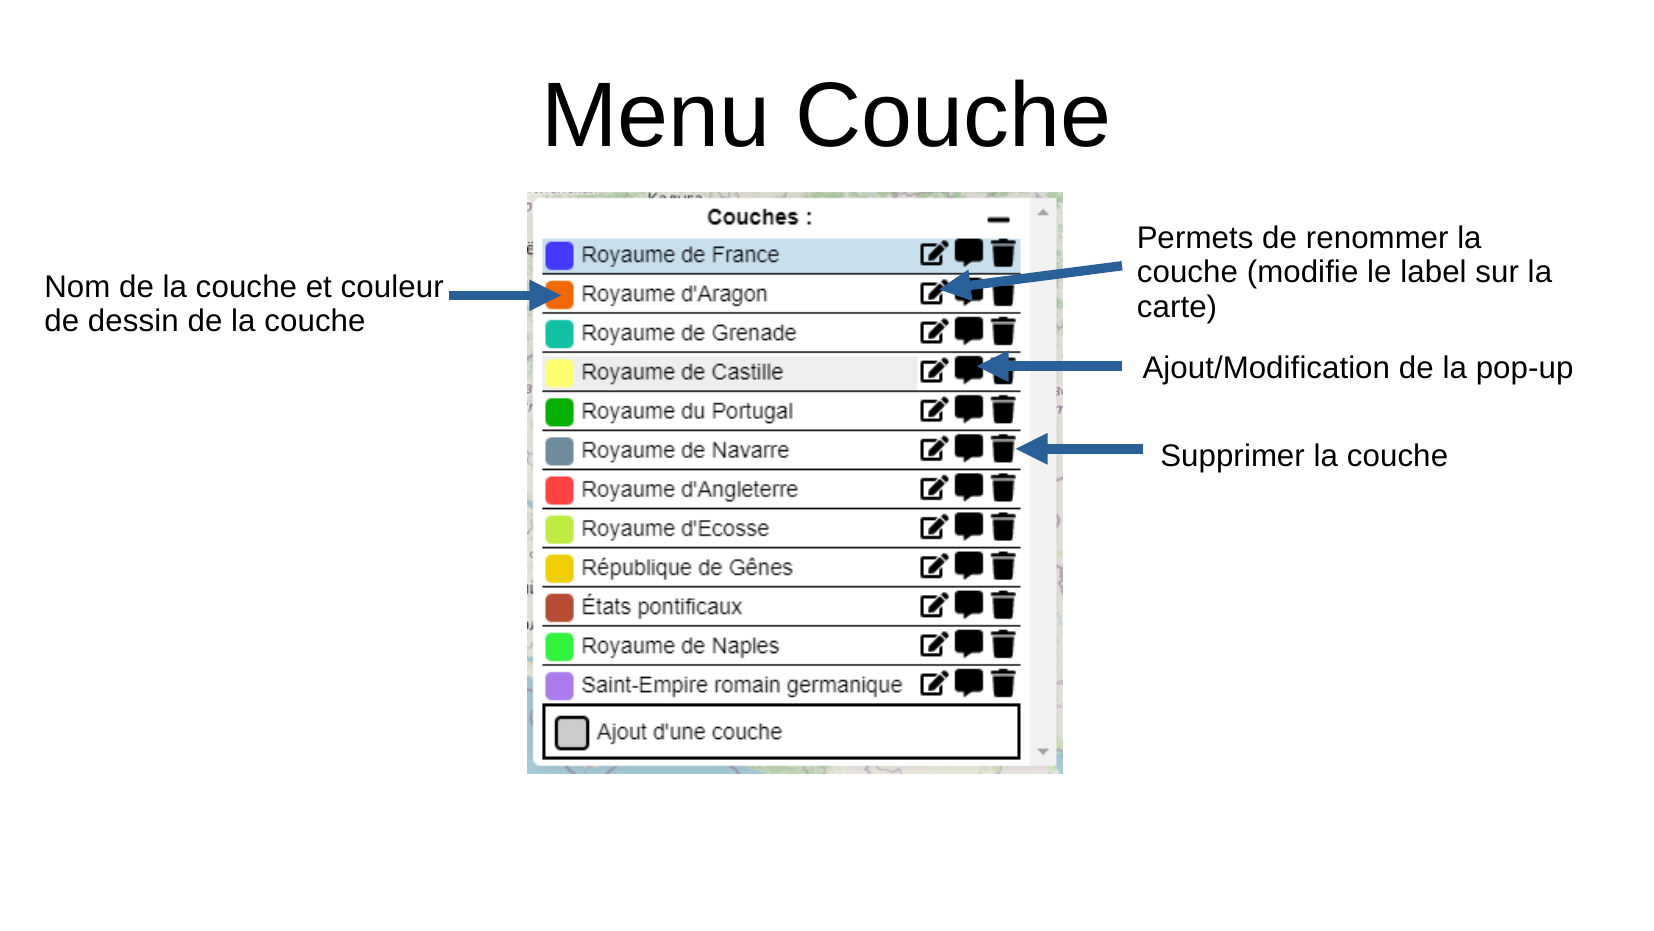

# Menu Couche
Permets de renommer la couche (modifie le label sur la carte)
Nom de la couche et couleur de dessin de la couche
Ajout/Modification de la pop-up
Supprimer la couche